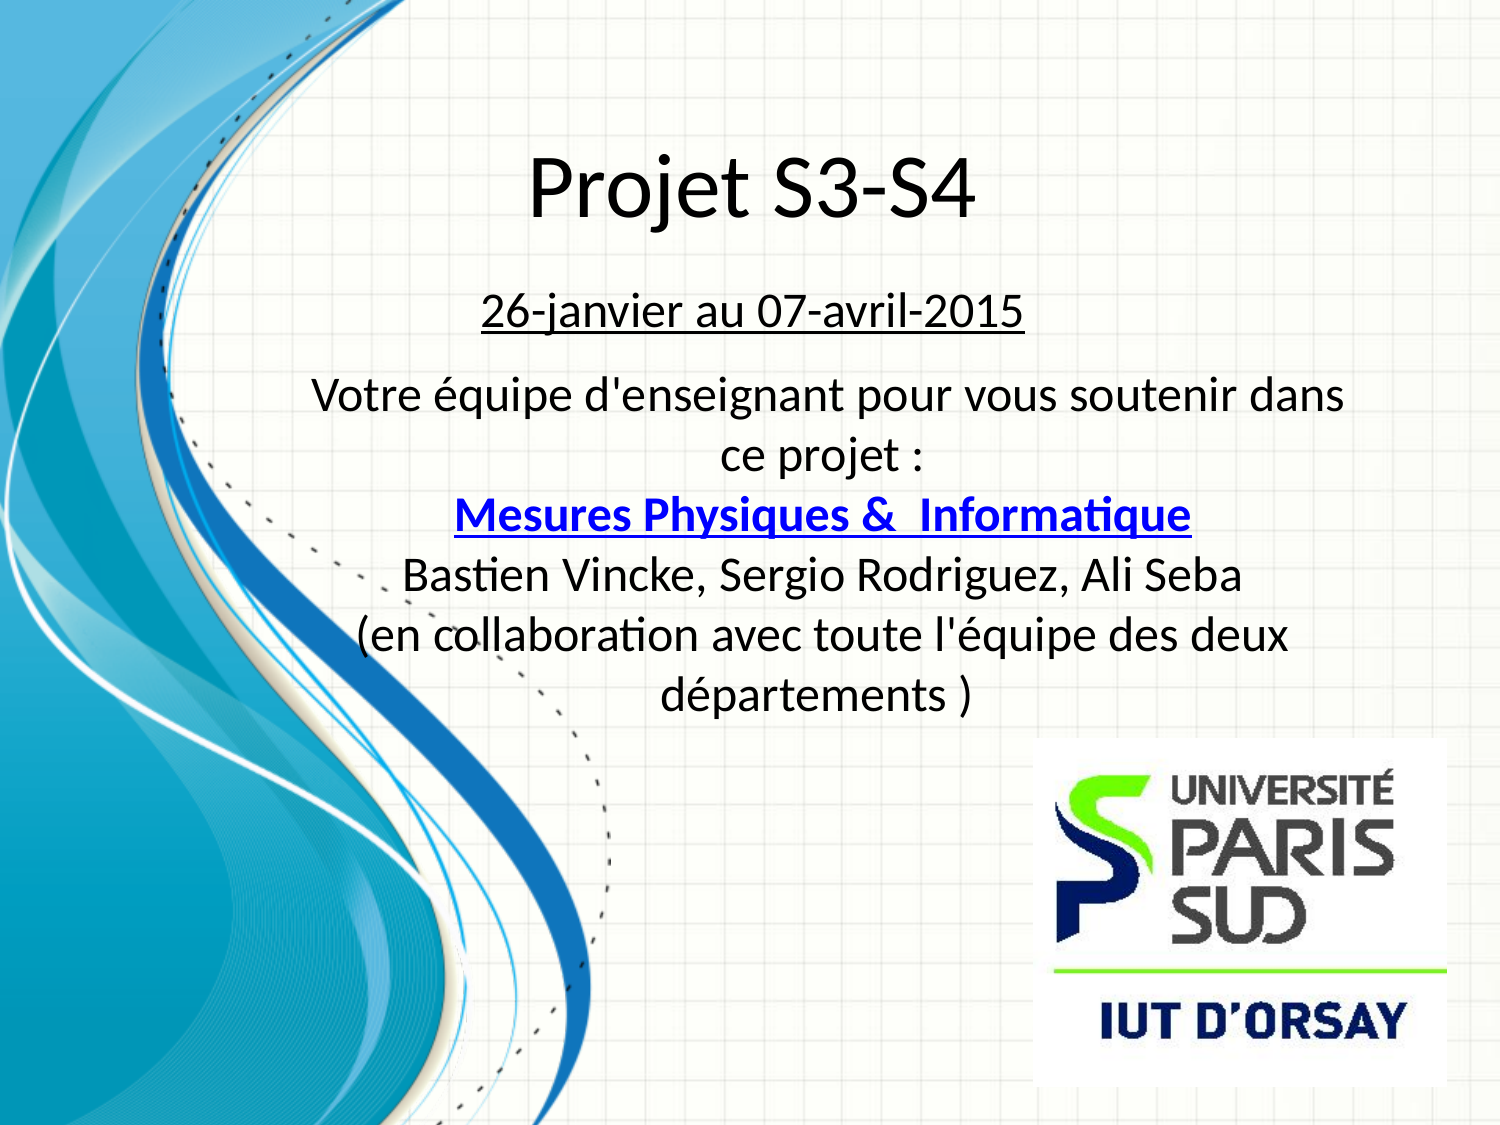

# Projet S3-S4 26-janvier au 07-avril-2015
 Votre équipe d'enseignant pour vous soutenir dans ce projet :
Mesures Physiques & Informatique
 Bastien Vincke, Sergio Rodriguez, Ali Seba
(en collaboration avec toute l'équipe des deux départements )